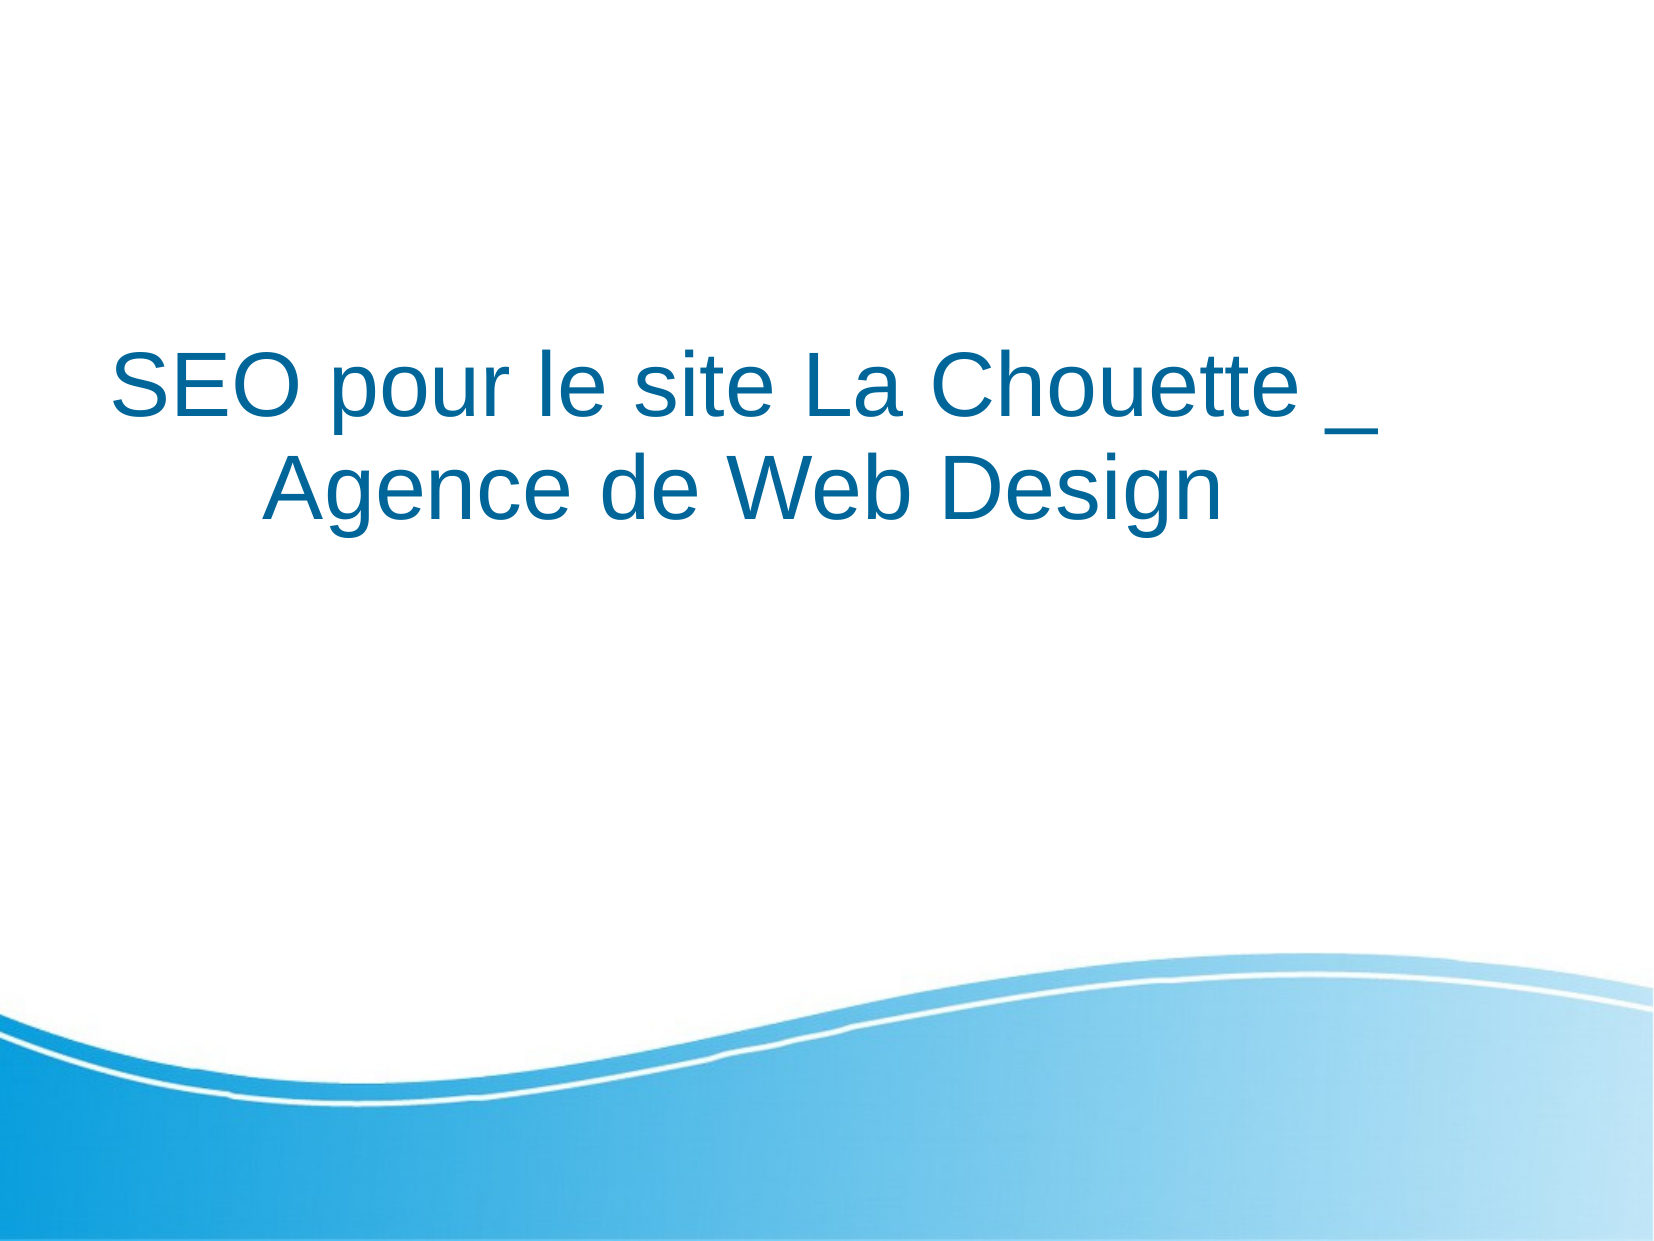

# SEO pour le site La Chouette _ Agence de Web Design